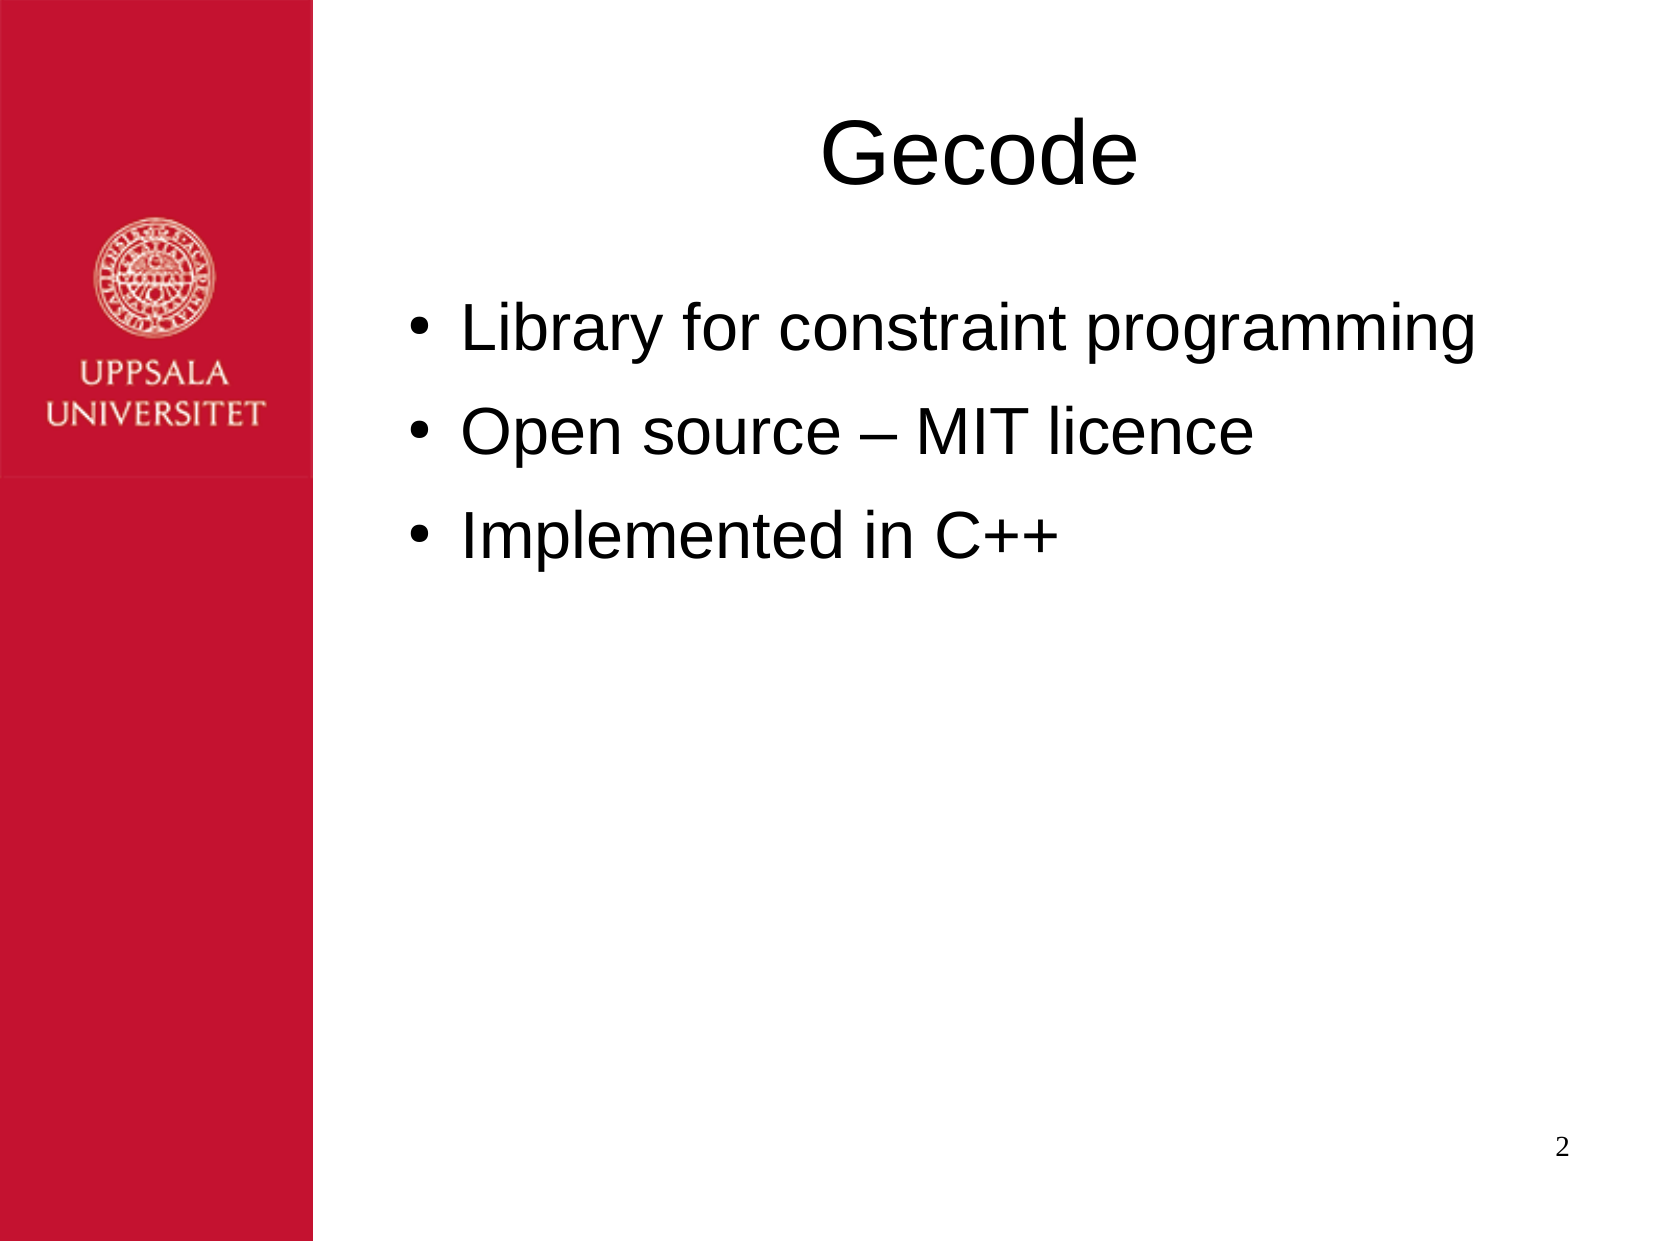

# Gecode
Library for constraint programming
Open source – MIT licence
Implemented in C++
2